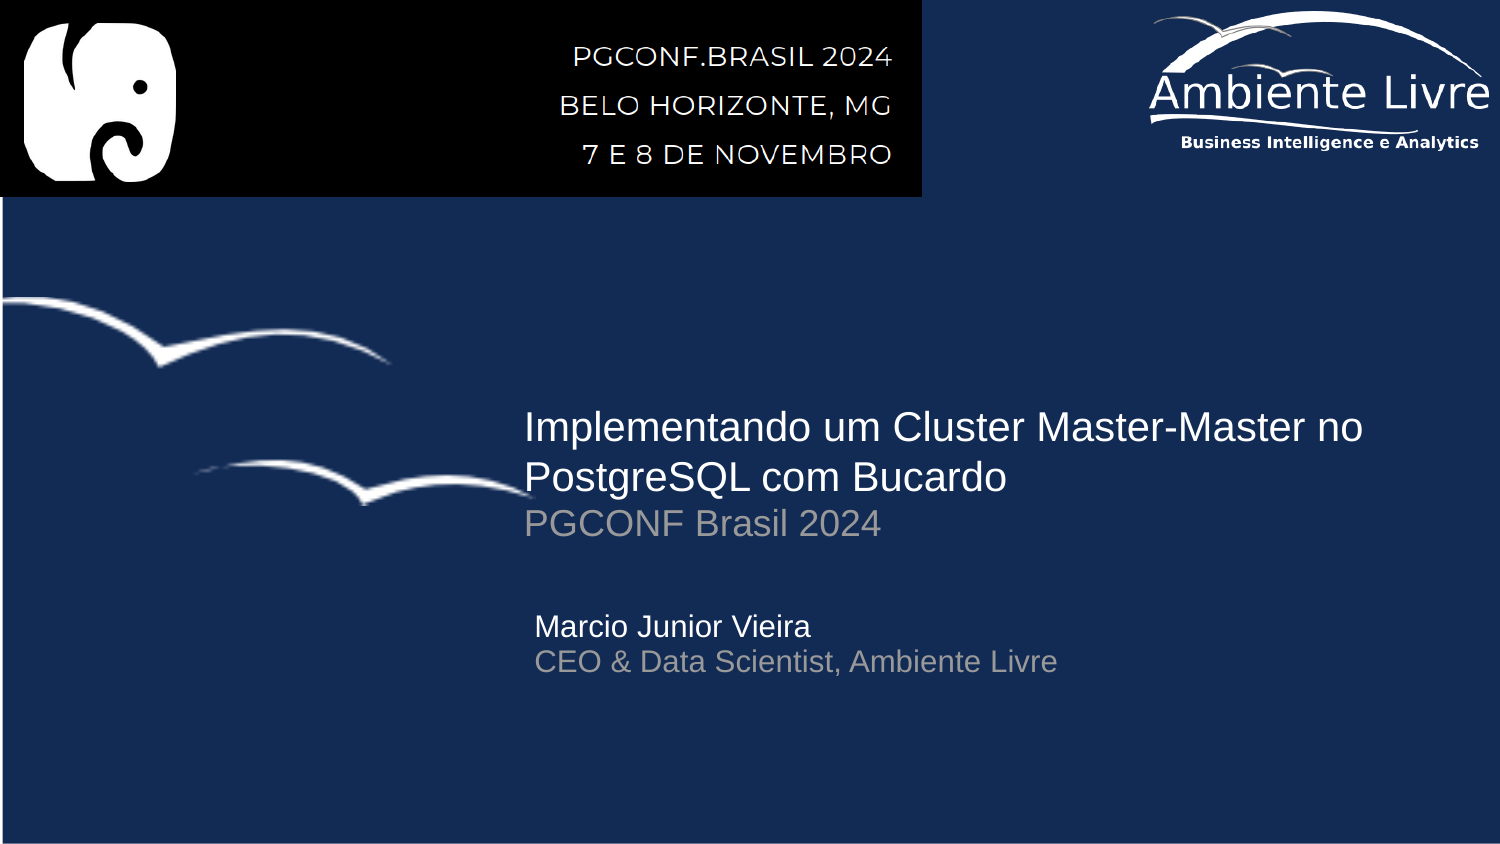

# Implementando um Cluster Master-Master no PostgreSQL com Bucardo
PGCONF Brasil 2024
Marcio Junior Vieira
CEO & Data Scientist, Ambiente Livre